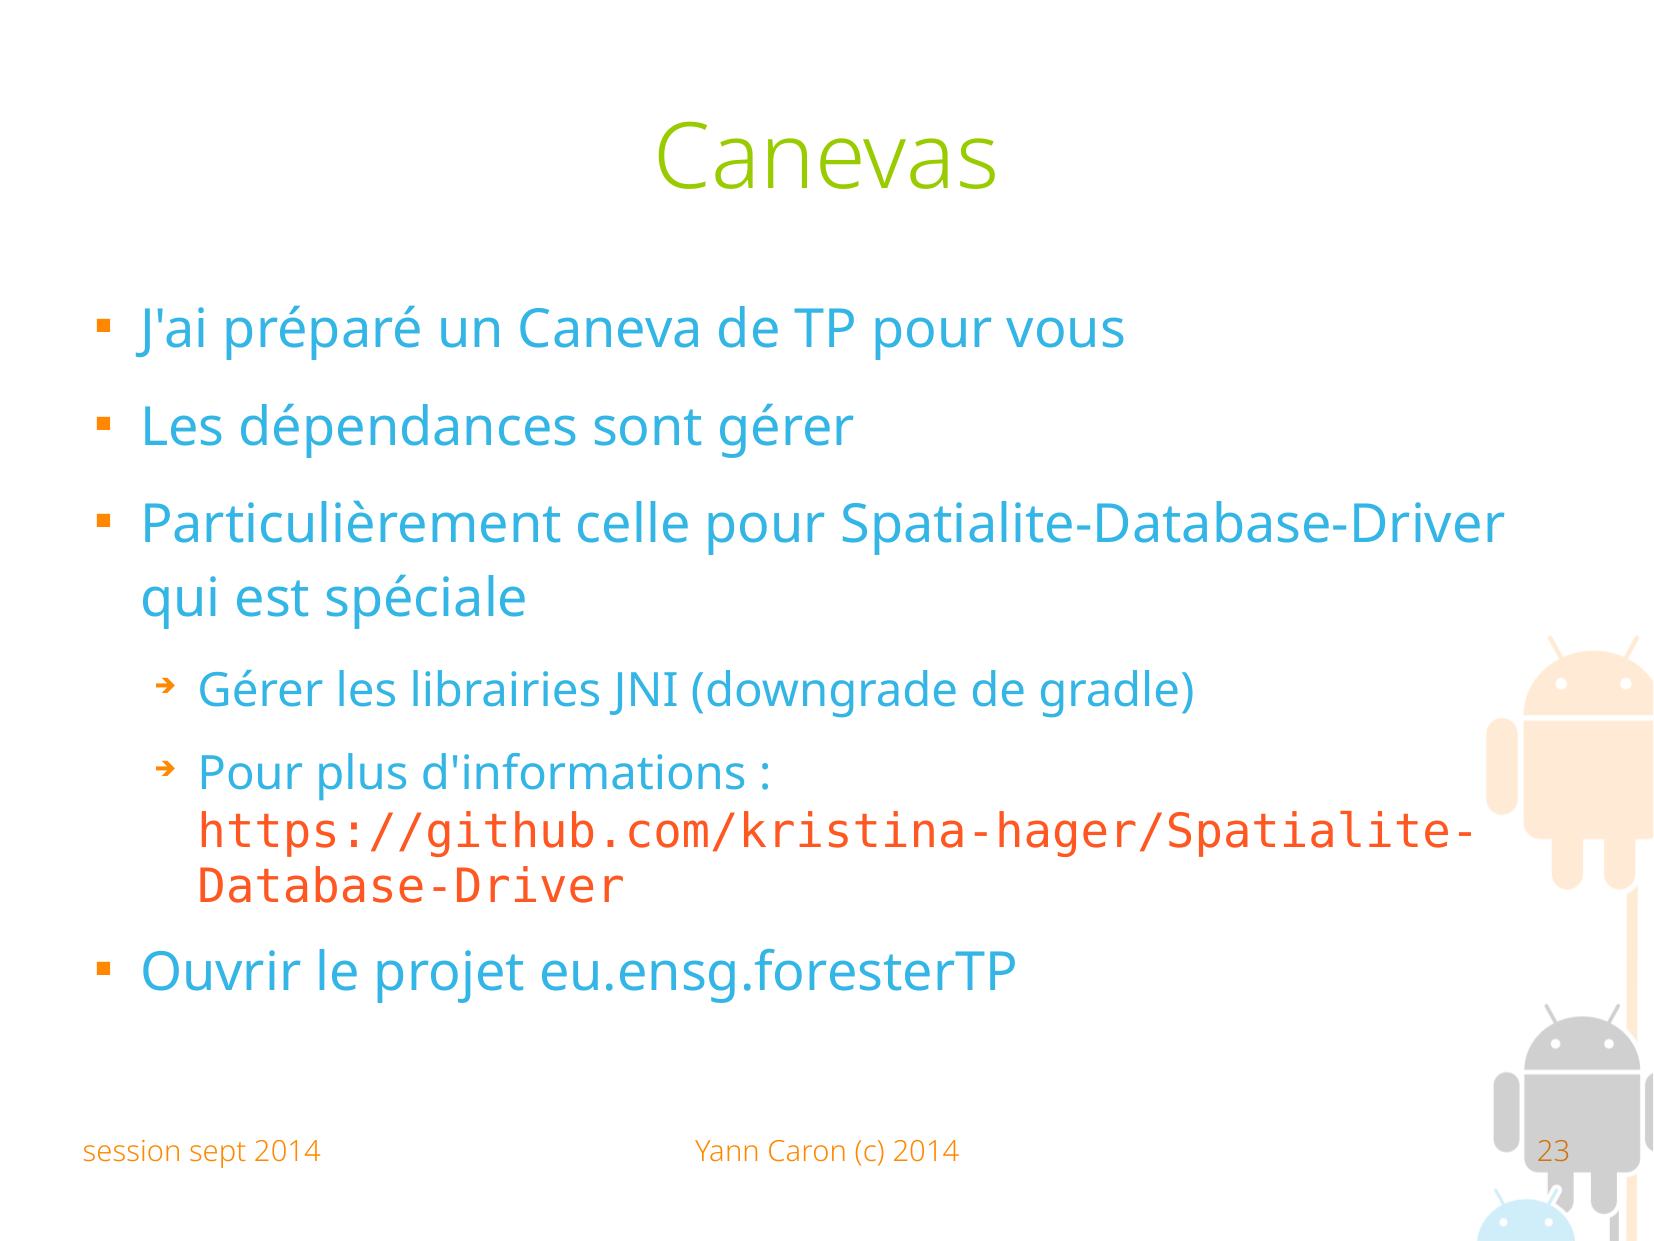

# Canevas
J'ai préparé un Caneva de TP pour vous
Les dépendances sont gérer
Particulièrement celle pour Spatialite-Database-Driver qui est spéciale
Gérer les librairies JNI (downgrade de gradle)
Pour plus d'informations : https://github.com/kristina-hager/Spatialite-Database-Driver
Ouvrir le projet eu.ensg.foresterTP
session sept 2014
Yann Caron (c) 2014
23